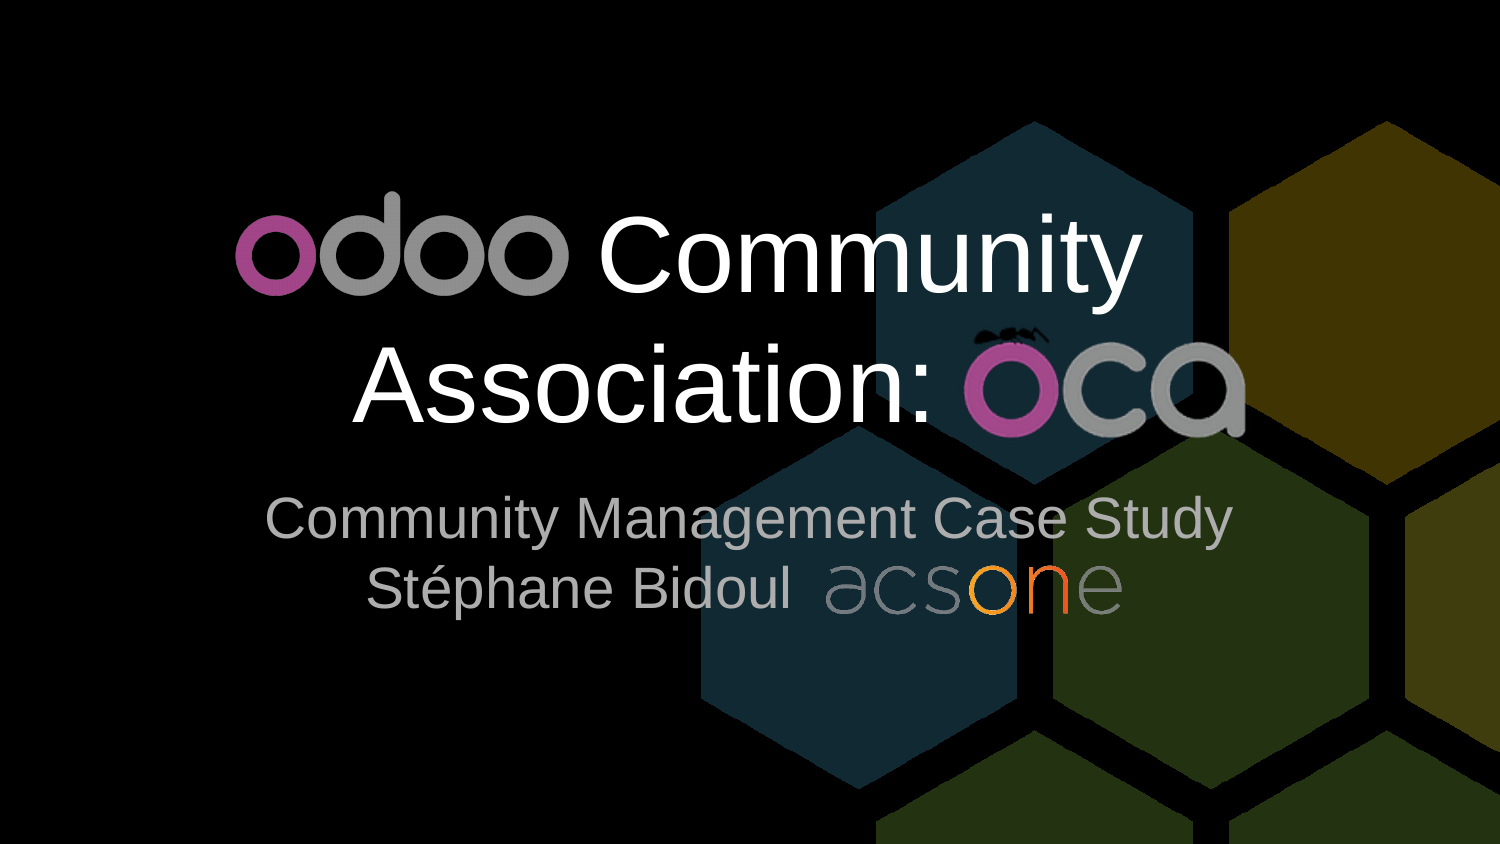

# Community Association:
Community Management Case Study
 Stéphane Bidoul